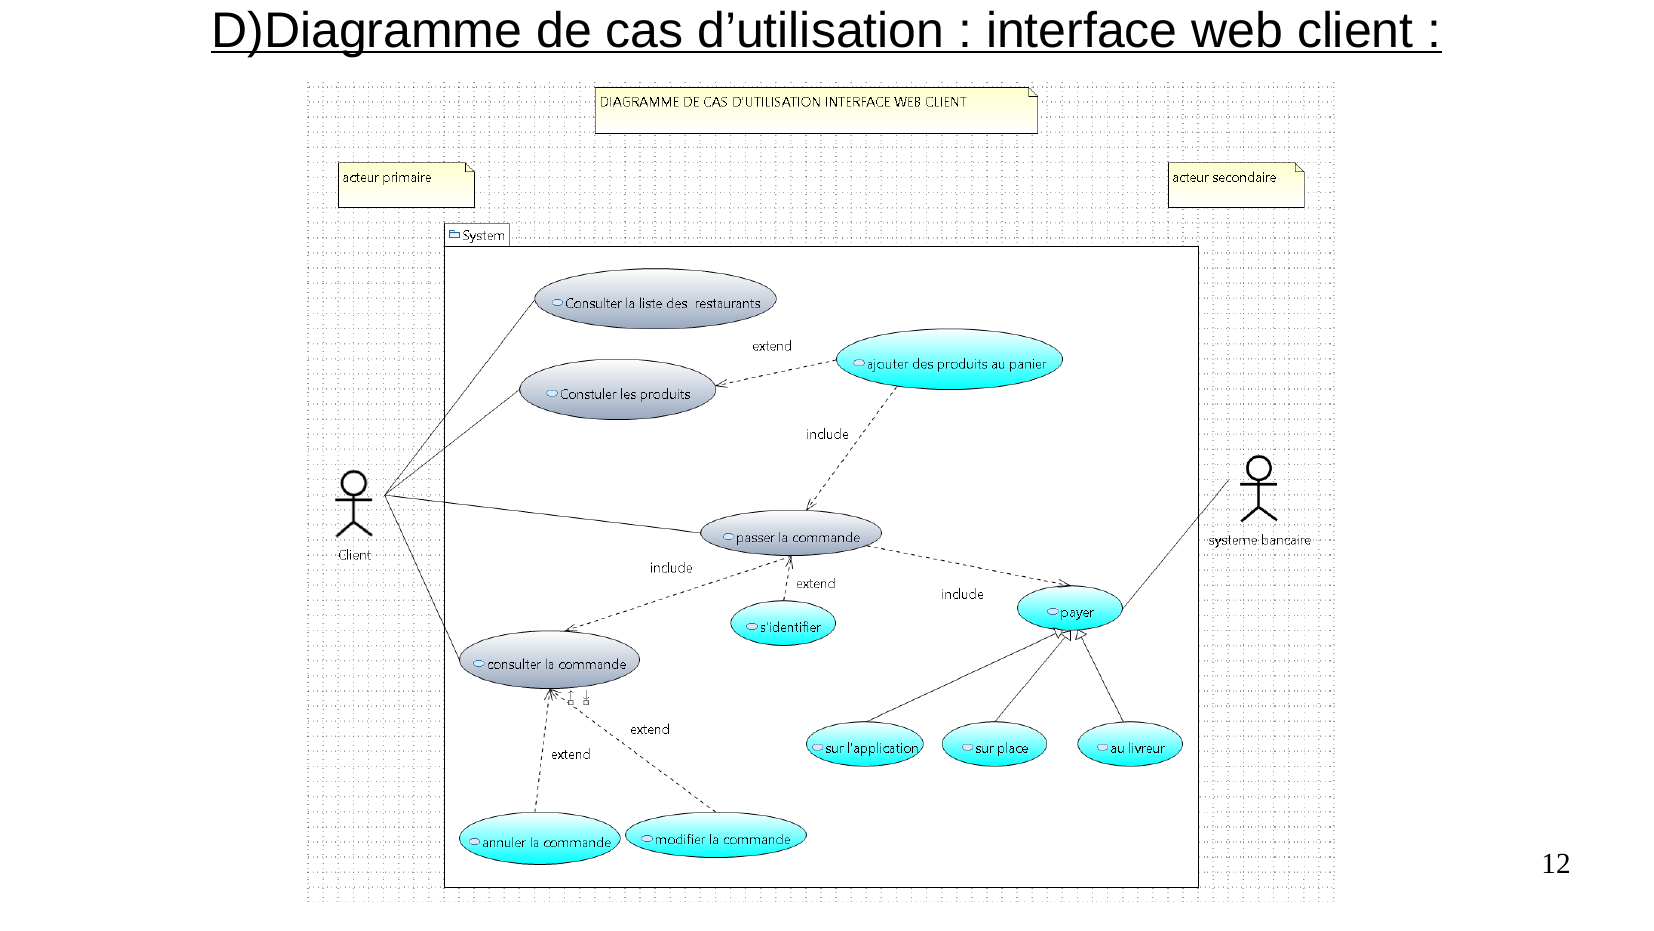

# D)Diagramme de cas d’utilisation : interface web client :
12